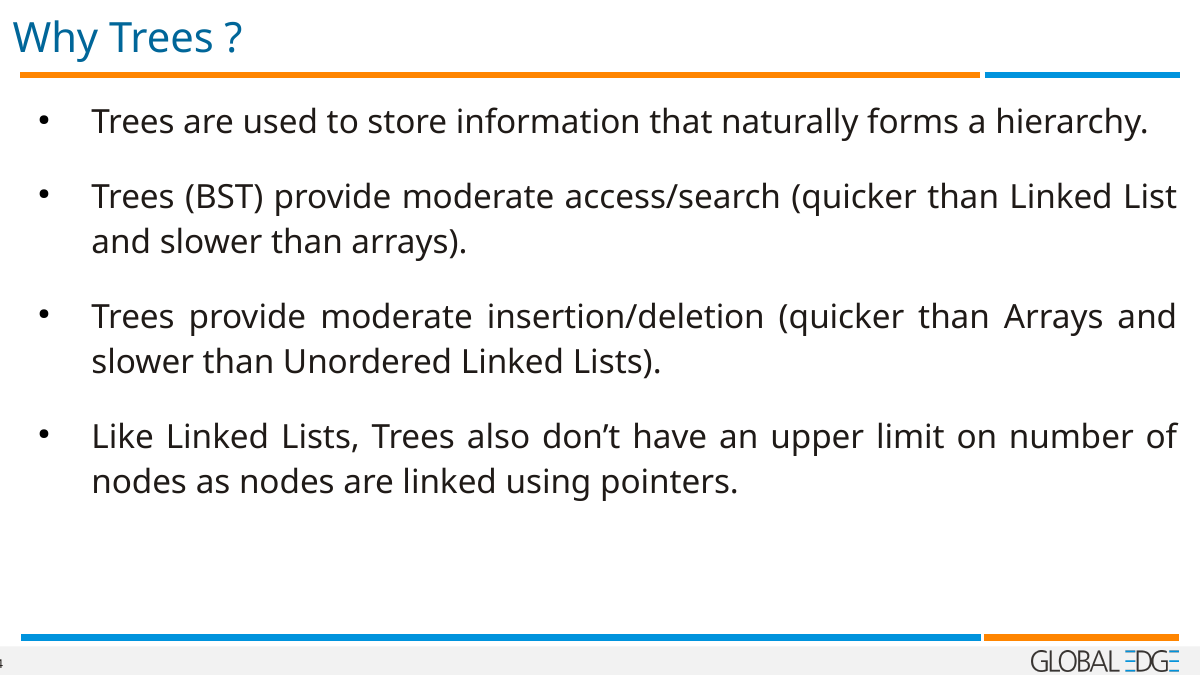

# Why Trees ?
Trees are used to store information that naturally forms a hierarchy.
Trees (BST) provide moderate access/search (quicker than Linked List and slower than arrays).
Trees provide moderate insertion/deletion (quicker than Arrays and slower than Unordered Linked Lists).
Like Linked Lists, Trees also don’t have an upper limit on number of nodes as nodes are linked using pointers.